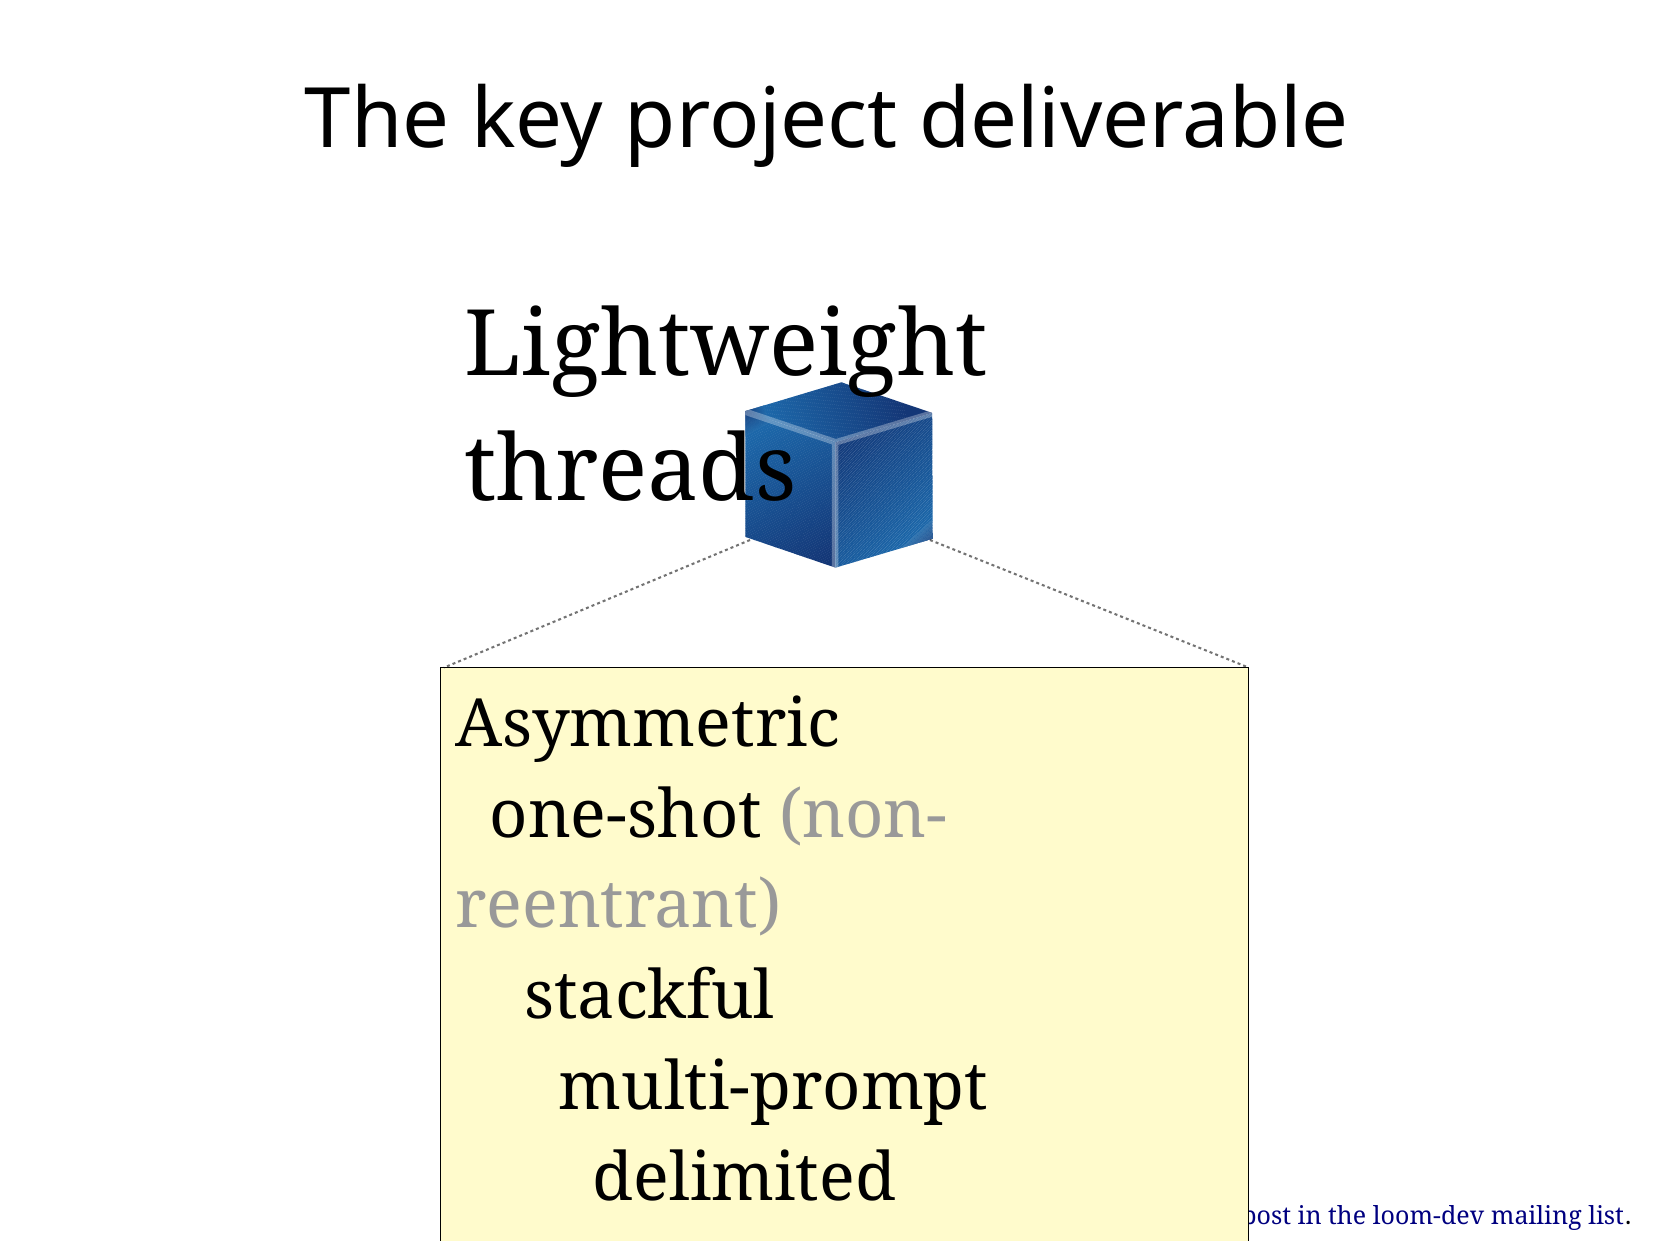

# The key project deliverable
Lightweight threads
Asymmetric
 one-shot (non-reentrant)
 stackful
 multi-prompt
 delimited
 continuations.
See Ron Pressler's detailed post in the loom-dev mailing list.